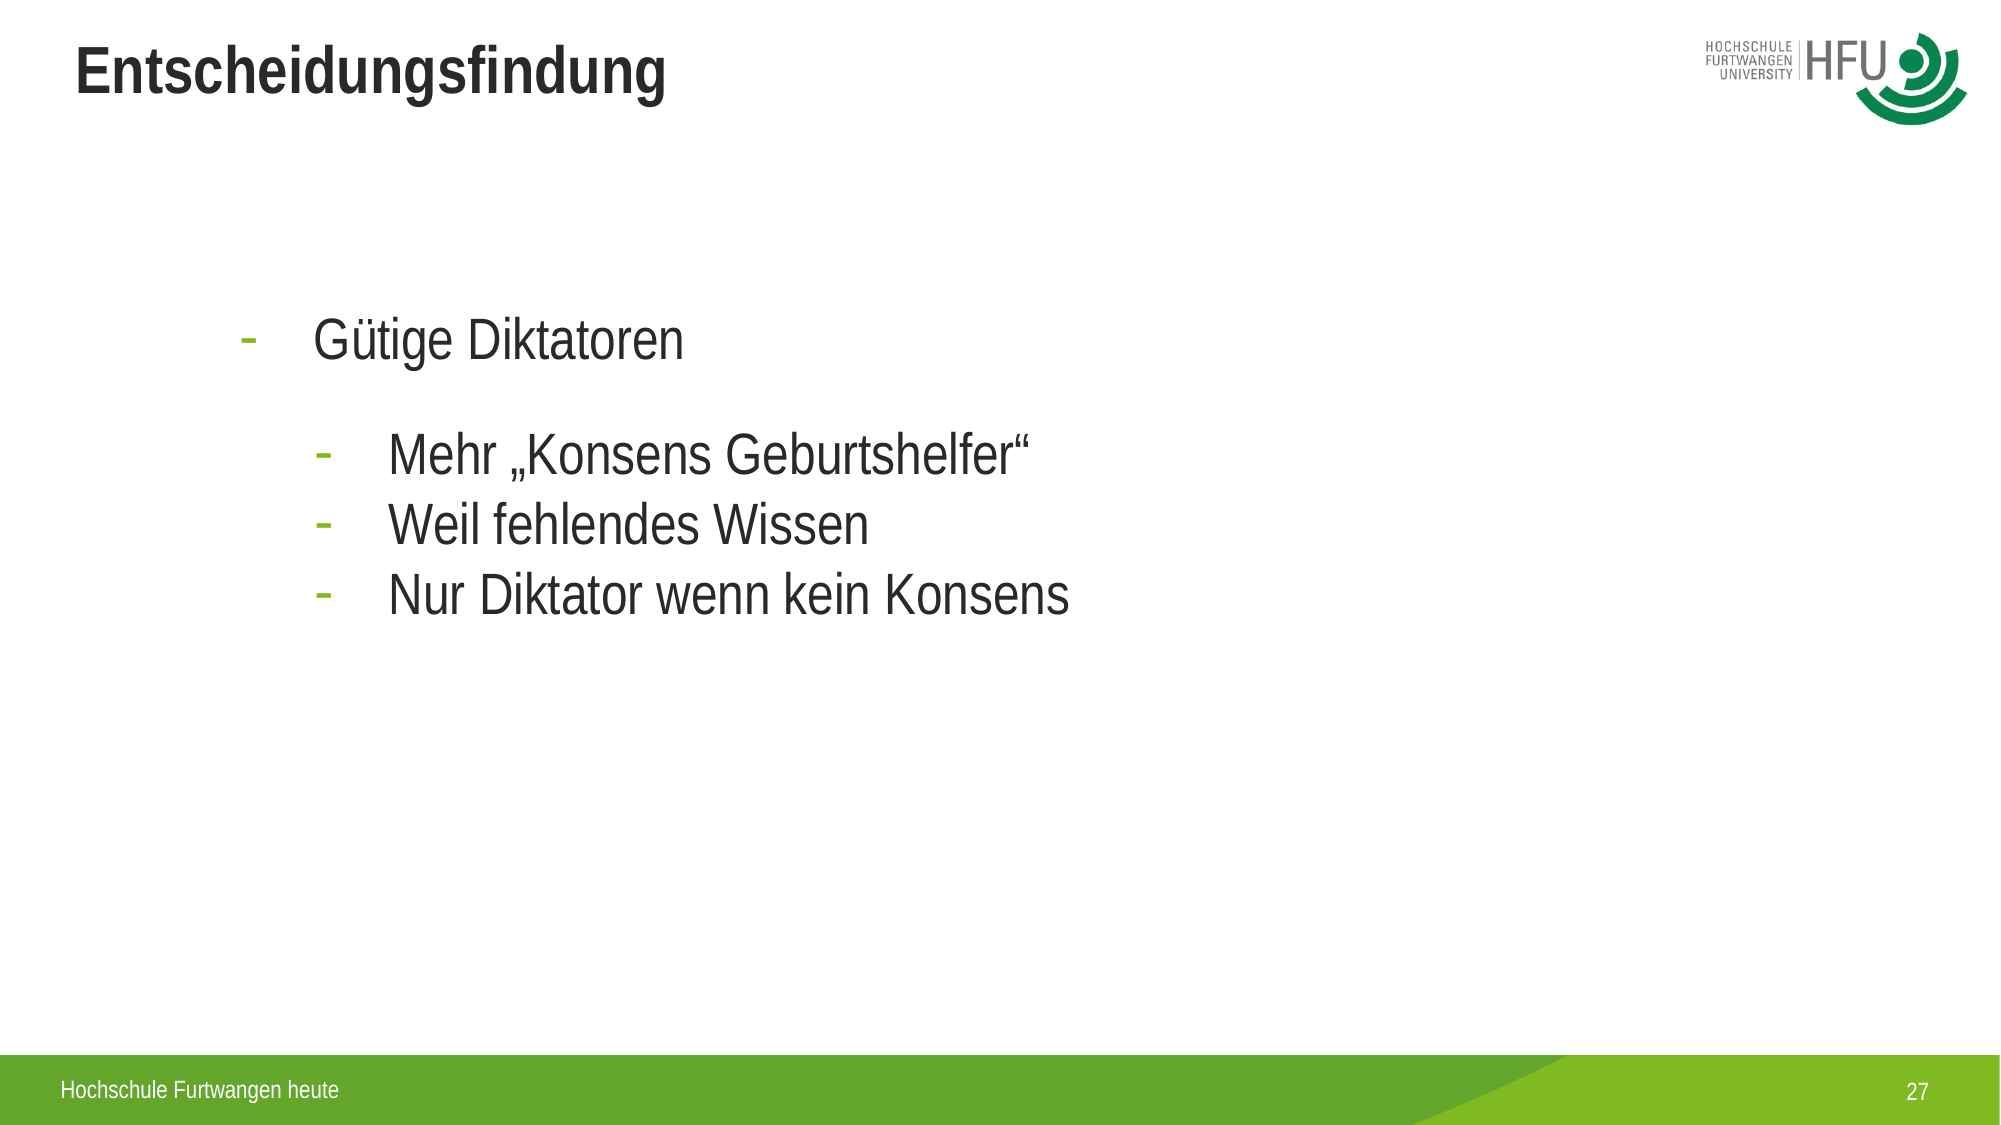

Entscheidungsfindung
Gütige Diktatoren
Mehr „Konsens Geburtshelfer“
Weil fehlendes Wissen
Nur Diktator wenn kein Konsens
Hochschule Furtwangen heute